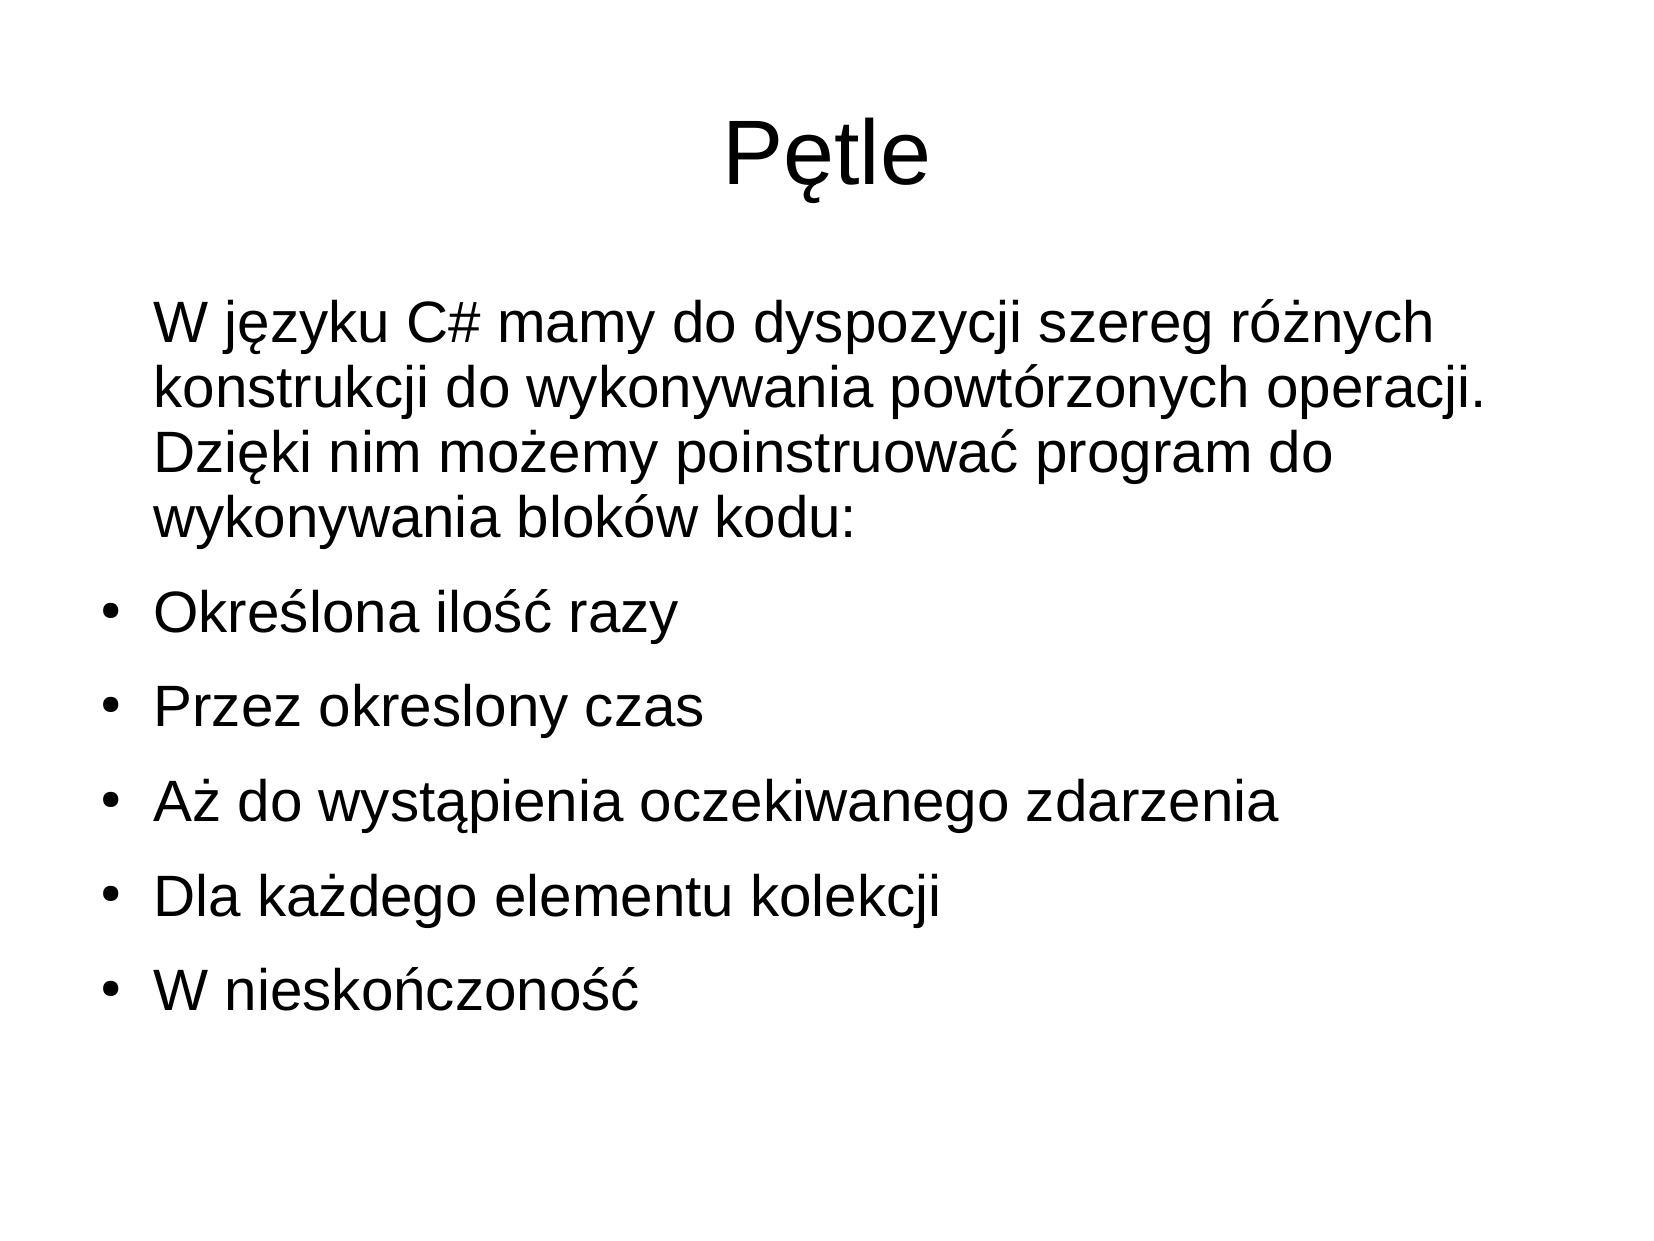

# Pętle
W języku C# mamy do dyspozycji szereg różnych konstrukcji do wykonywania powtórzonych operacji. Dzięki nim możemy poinstruować program do wykonywania bloków kodu:
Określona ilość razy
Przez okreslony czas
Aż do wystąpienia oczekiwanego zdarzenia
Dla każdego elementu kolekcji
W nieskończoność